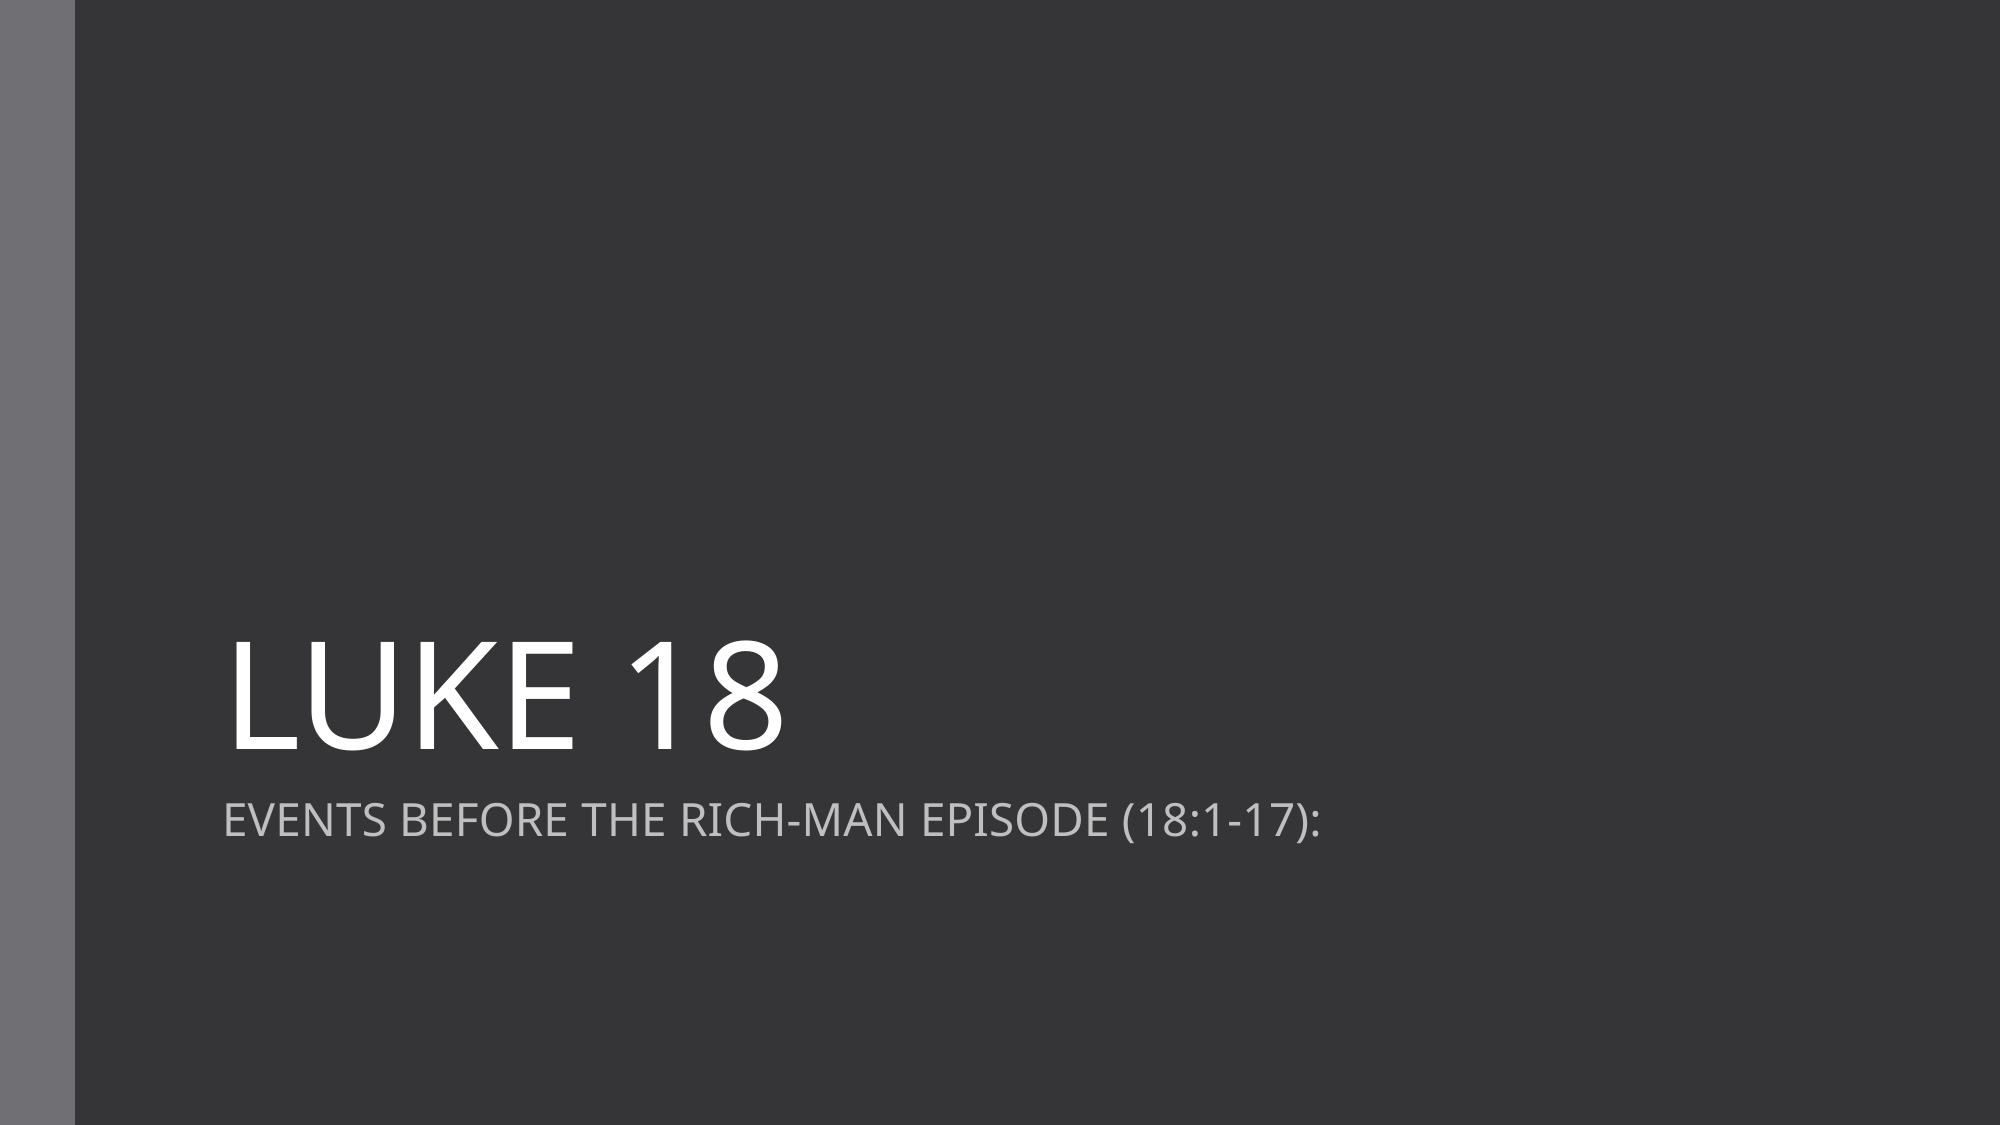

# LUKE 18
EVENTS BEFORE THE RICH-MAN EPISODE (18:1-17):